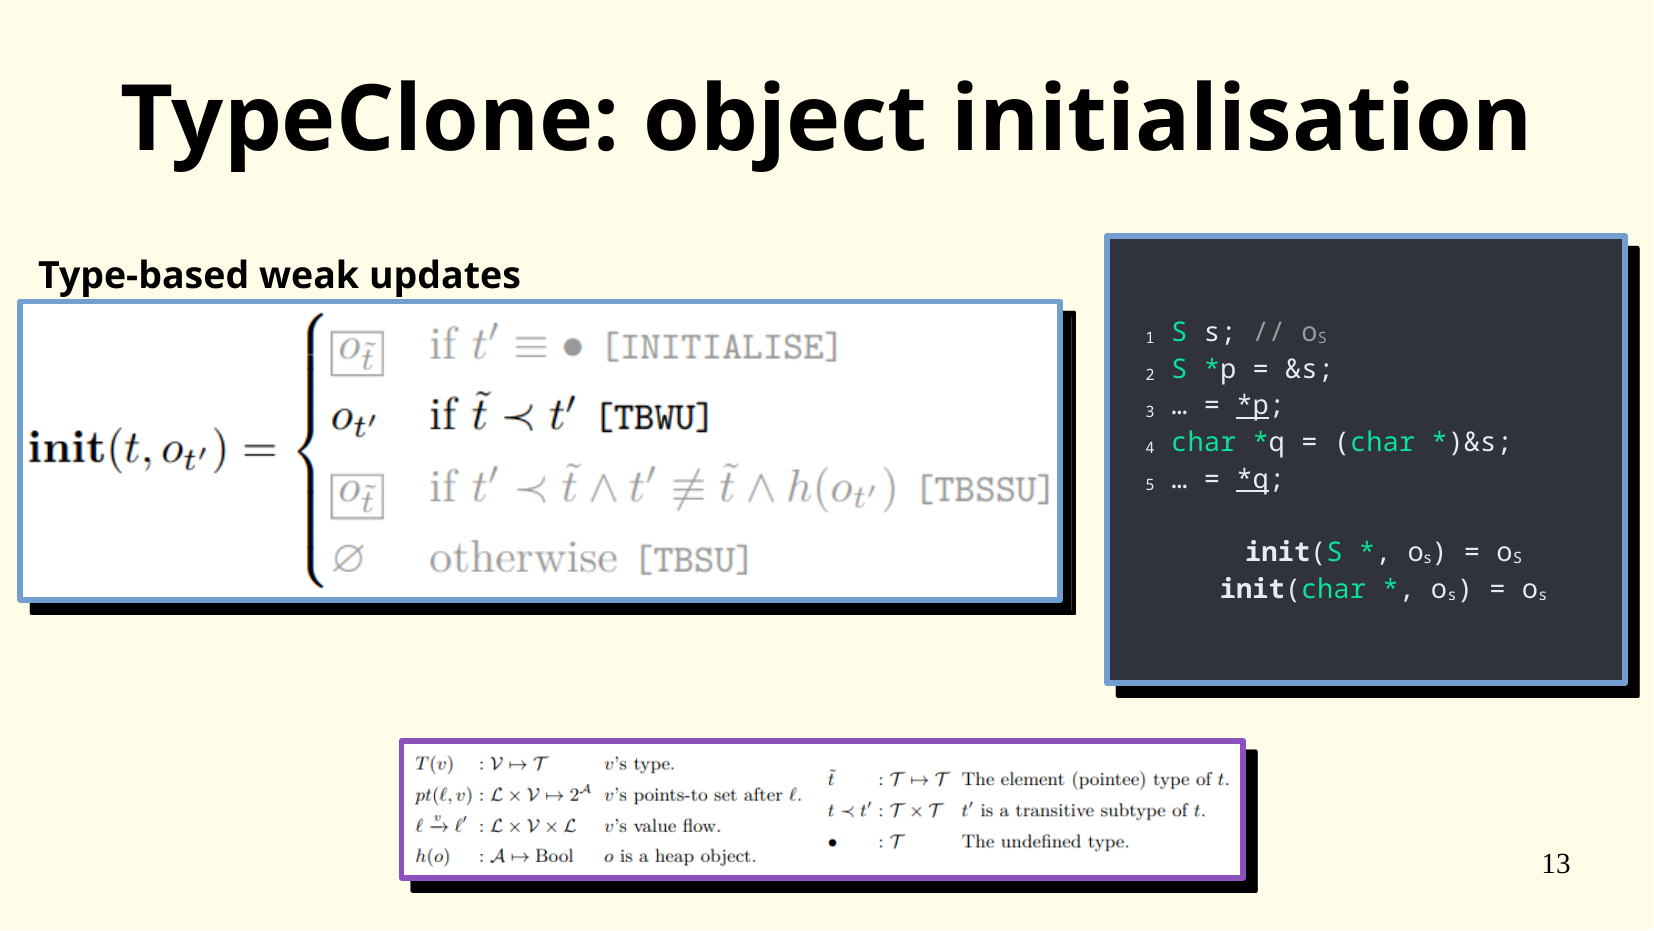

# TypeClone: object initialisation
1 S s; // oS
2 S *p = &s;
3 … = *p;
4 char *q = (char *)&s;
5 … = *q;
init(S *, os) = oS
init(char *, os) = os
Type-based weak updates
13